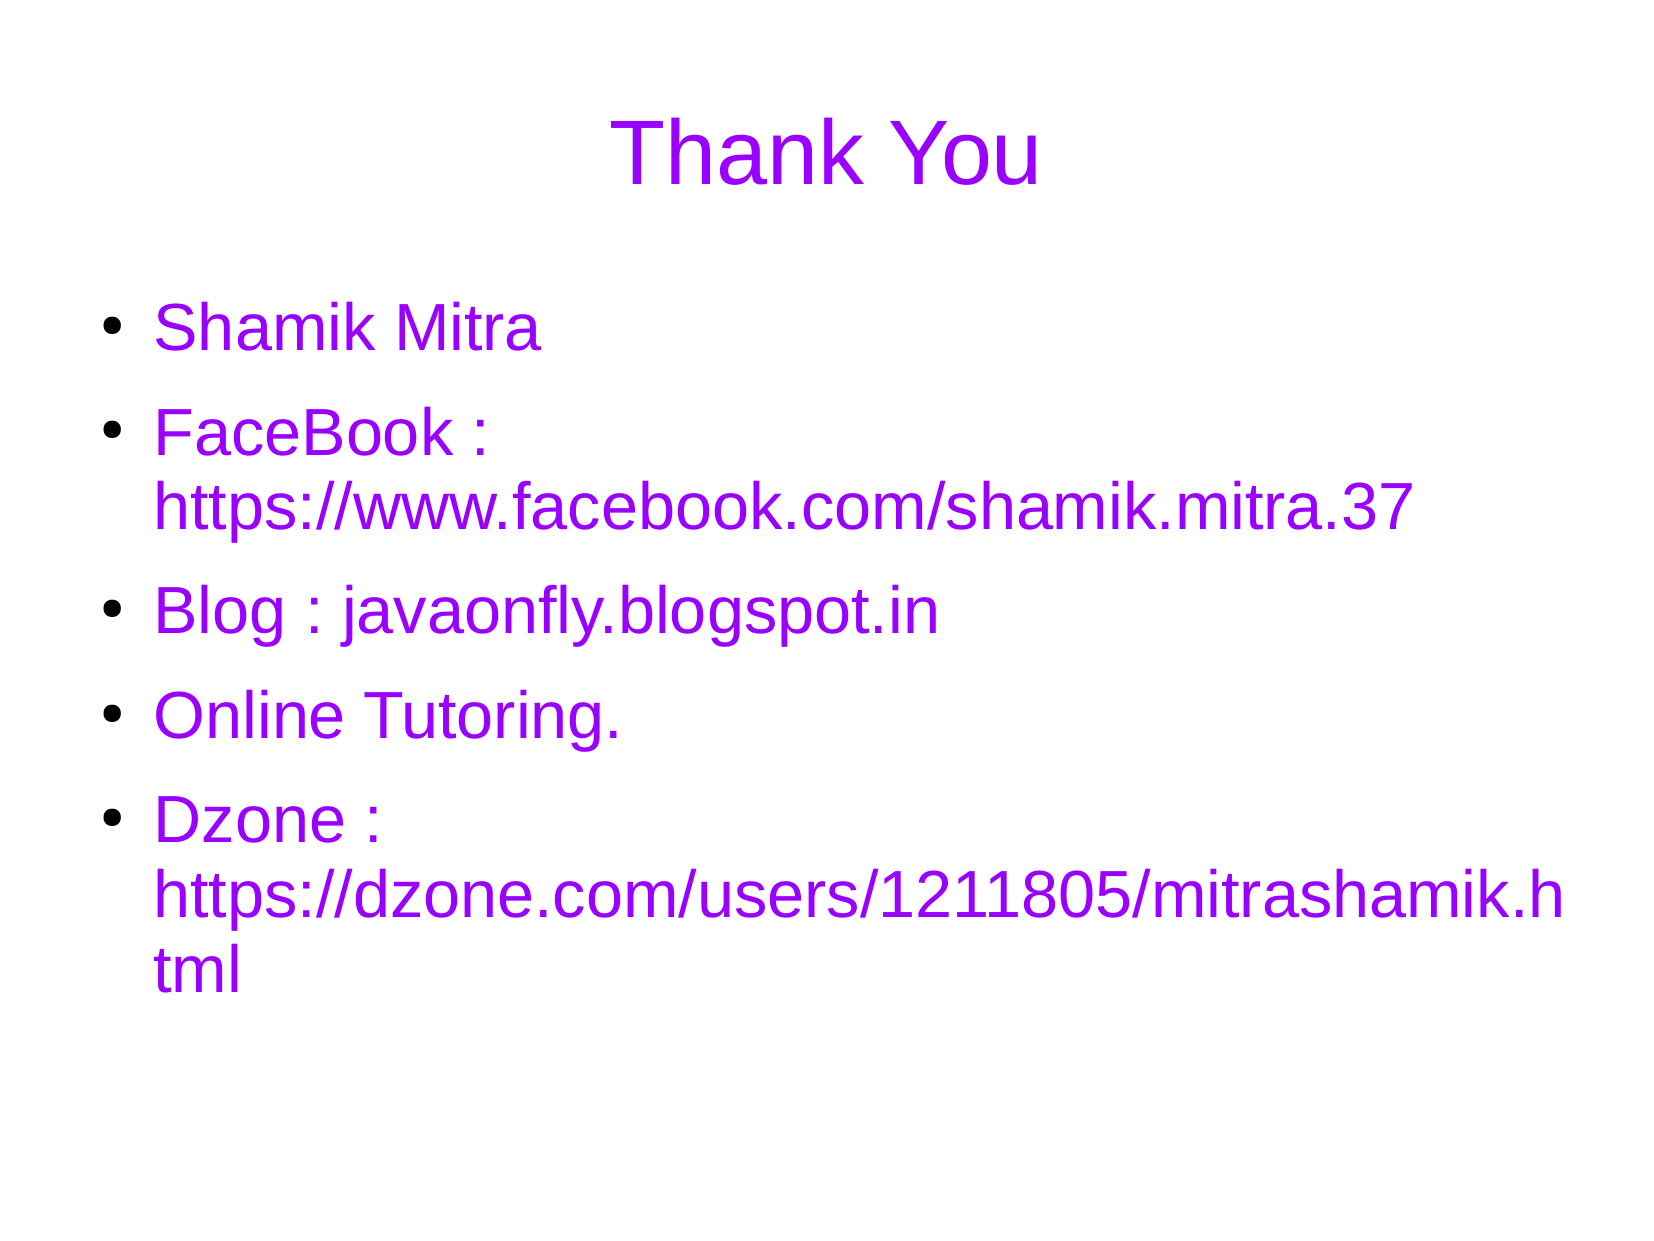

# Thank You
Shamik Mitra
FaceBook : https://www.facebook.com/shamik.mitra.37
Blog : javaonfly.blogspot.in
Online Tutoring.
Dzone : https://dzone.com/users/1211805/mitrashamik.html